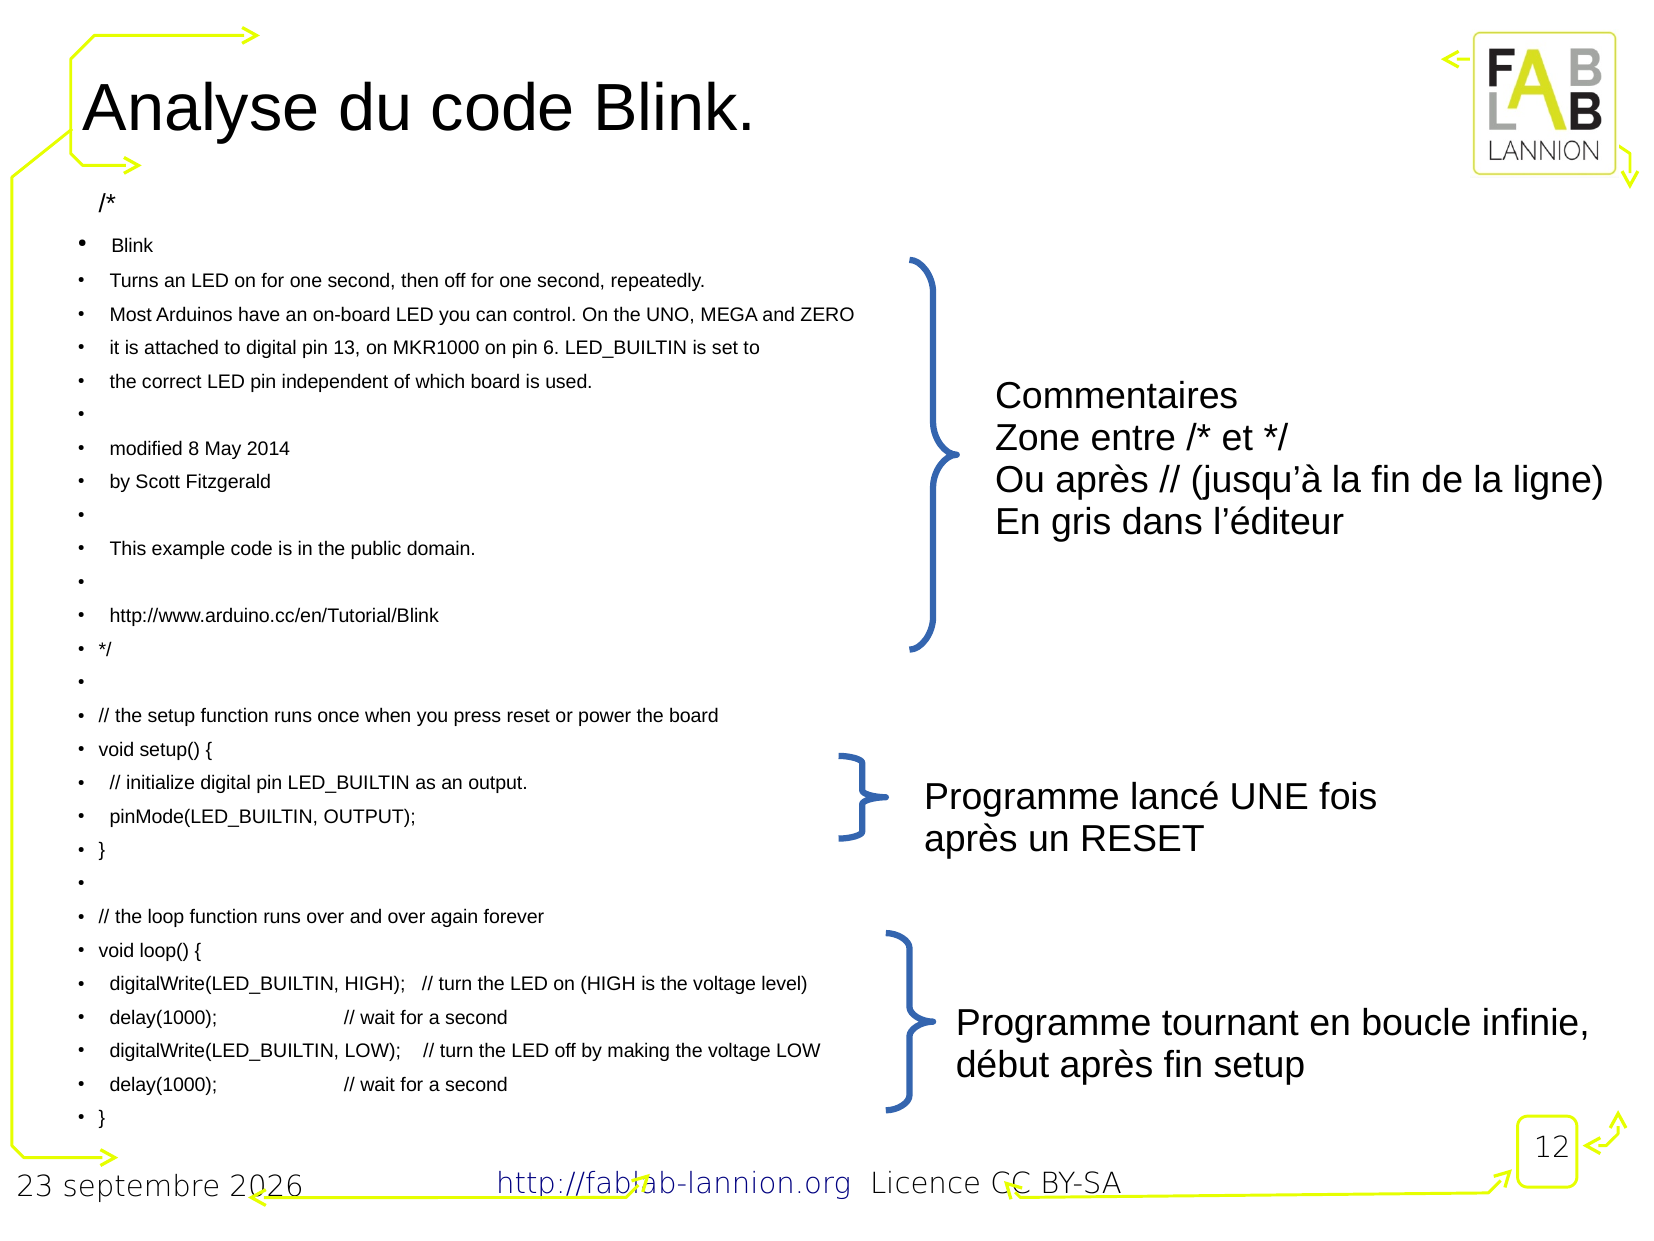

# Analyse du code Blink.
/*
 Blink
 Turns an LED on for one second, then off for one second, repeatedly.
 Most Arduinos have an on-board LED you can control. On the UNO, MEGA and ZERO
 it is attached to digital pin 13, on MKR1000 on pin 6. LED_BUILTIN is set to
 the correct LED pin independent of which board is used.
 modified 8 May 2014
 by Scott Fitzgerald
 This example code is in the public domain.
 http://www.arduino.cc/en/Tutorial/Blink
*/
// the setup function runs once when you press reset or power the board
void setup() {
 // initialize digital pin LED_BUILTIN as an output.
 pinMode(LED_BUILTIN, OUTPUT);
}
// the loop function runs over and over again forever
void loop() {
 digitalWrite(LED_BUILTIN, HIGH); // turn the LED on (HIGH is the voltage level)
 delay(1000); // wait for a second
 digitalWrite(LED_BUILTIN, LOW); // turn the LED off by making the voltage LOW
 delay(1000); // wait for a second
}
Commentaires
Zone entre /* et */
Ou après // (jusqu’à la fin de la ligne)
En gris dans l’éditeur
Programme lancé UNE fois
après un RESET
Programme tournant en boucle infinie,
début après fin setup
12